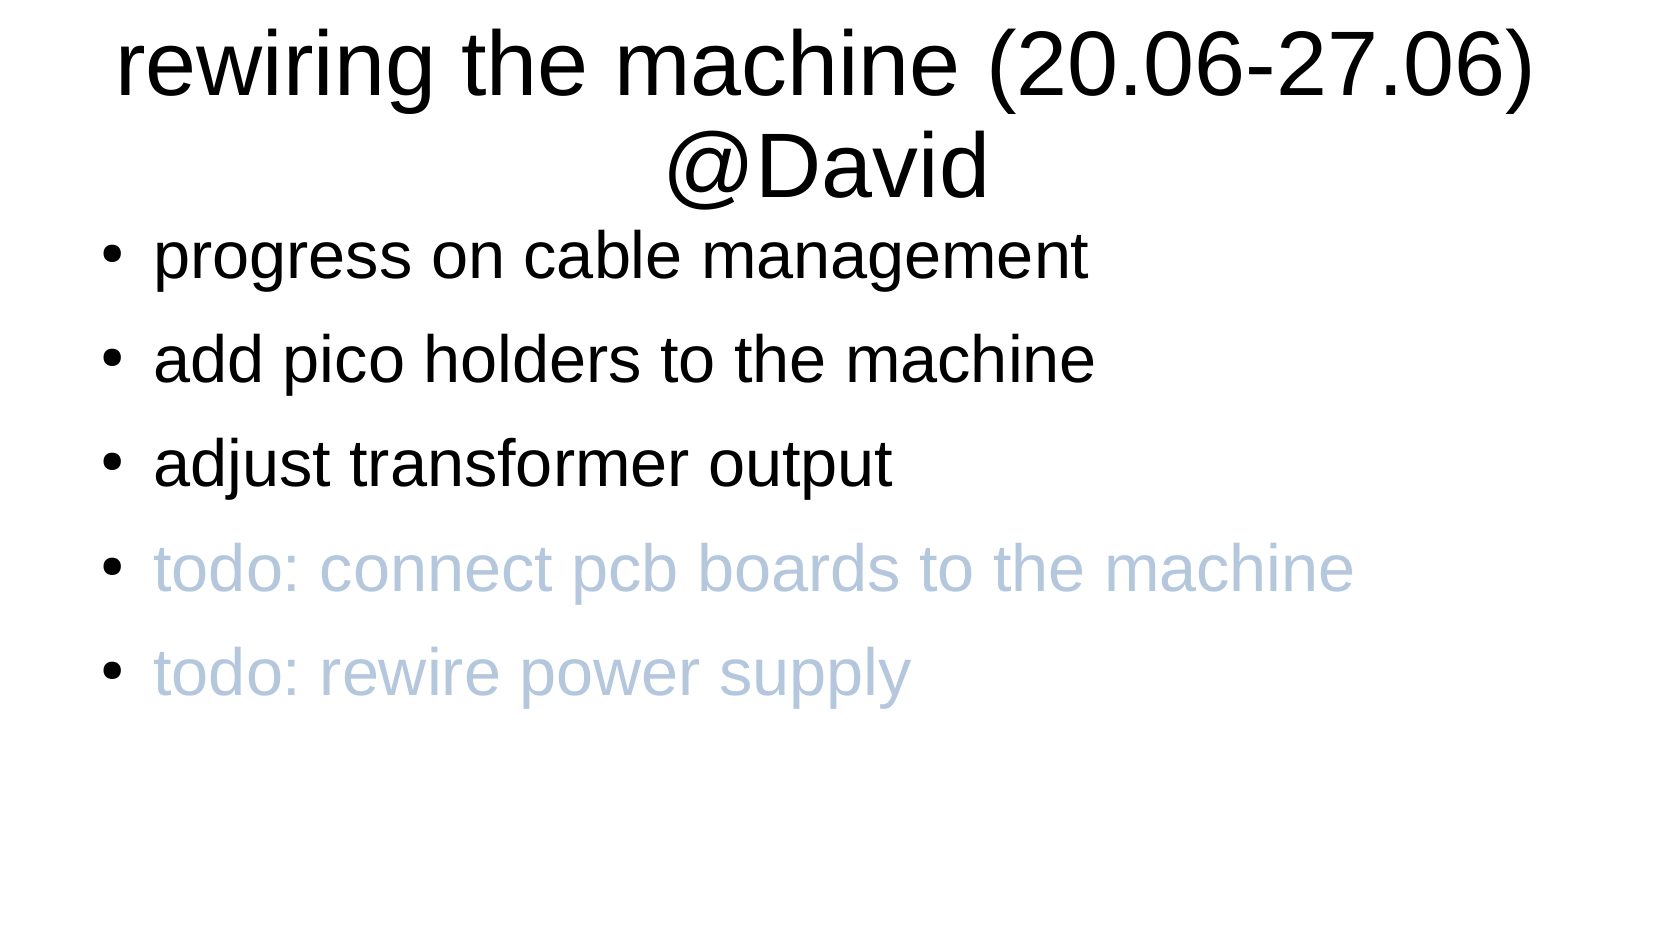

# rewiring the machine (20.06-27.06) @David
progress on cable management
add pico holders to the machine
adjust transformer output
todo: connect pcb boards to the machine
todo: rewire power supply